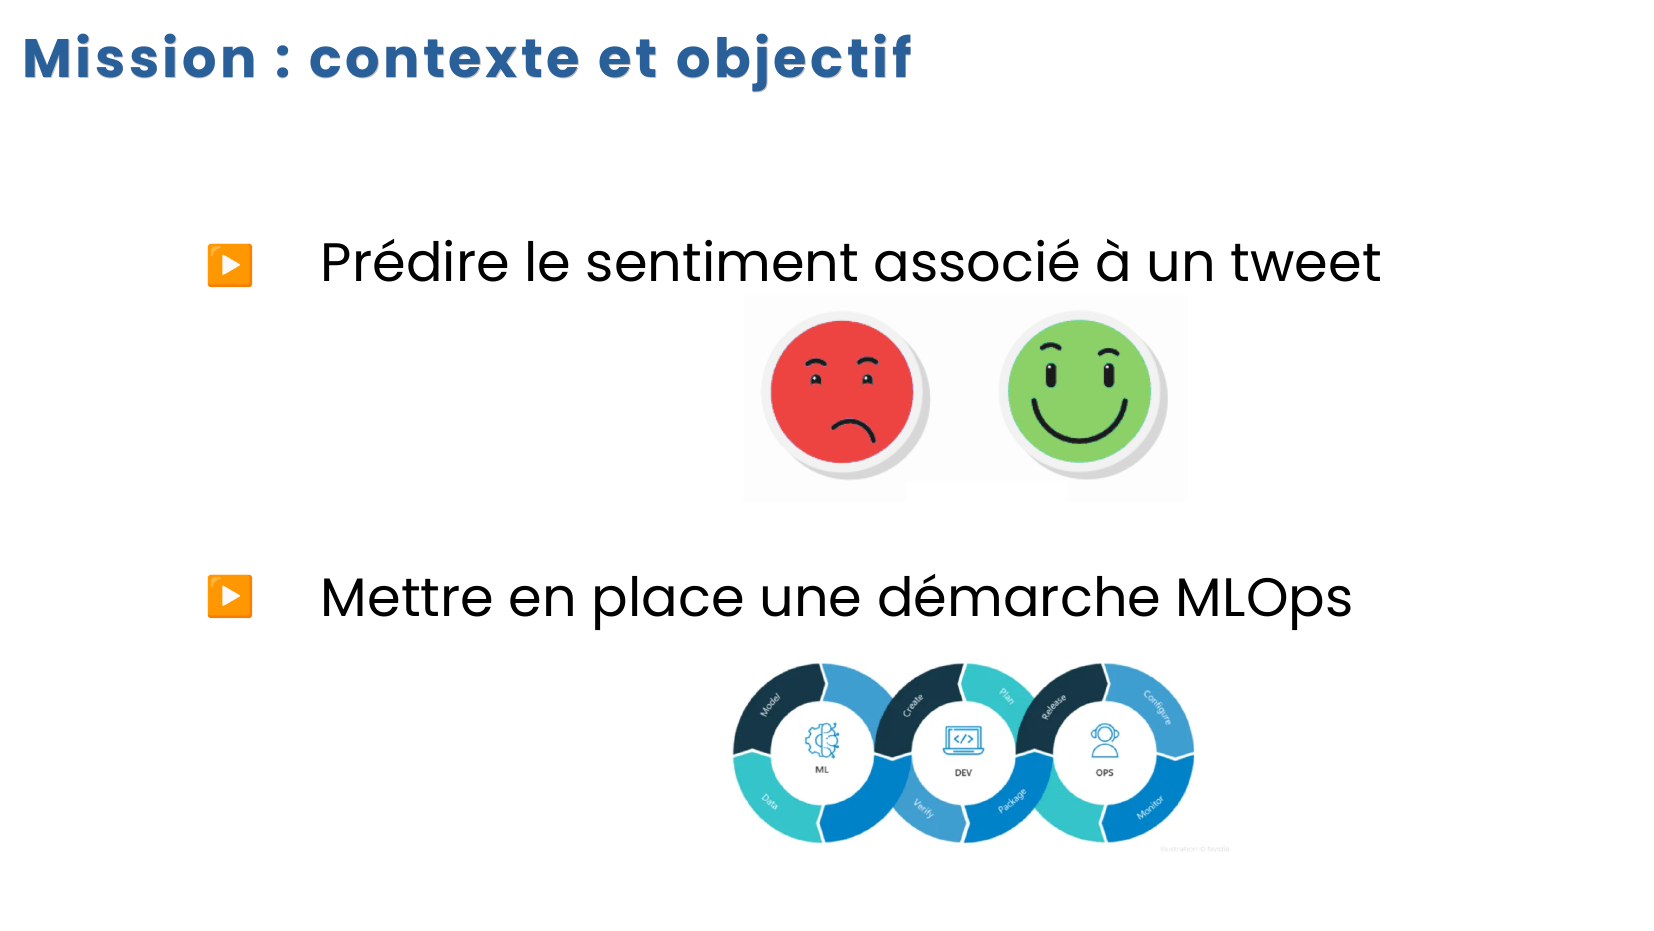

Mission : contexte et objectif
| | Prédire le sentiment associé à un tweet |
| --- | --- |
| | Mettre en place une démarche MLOps |